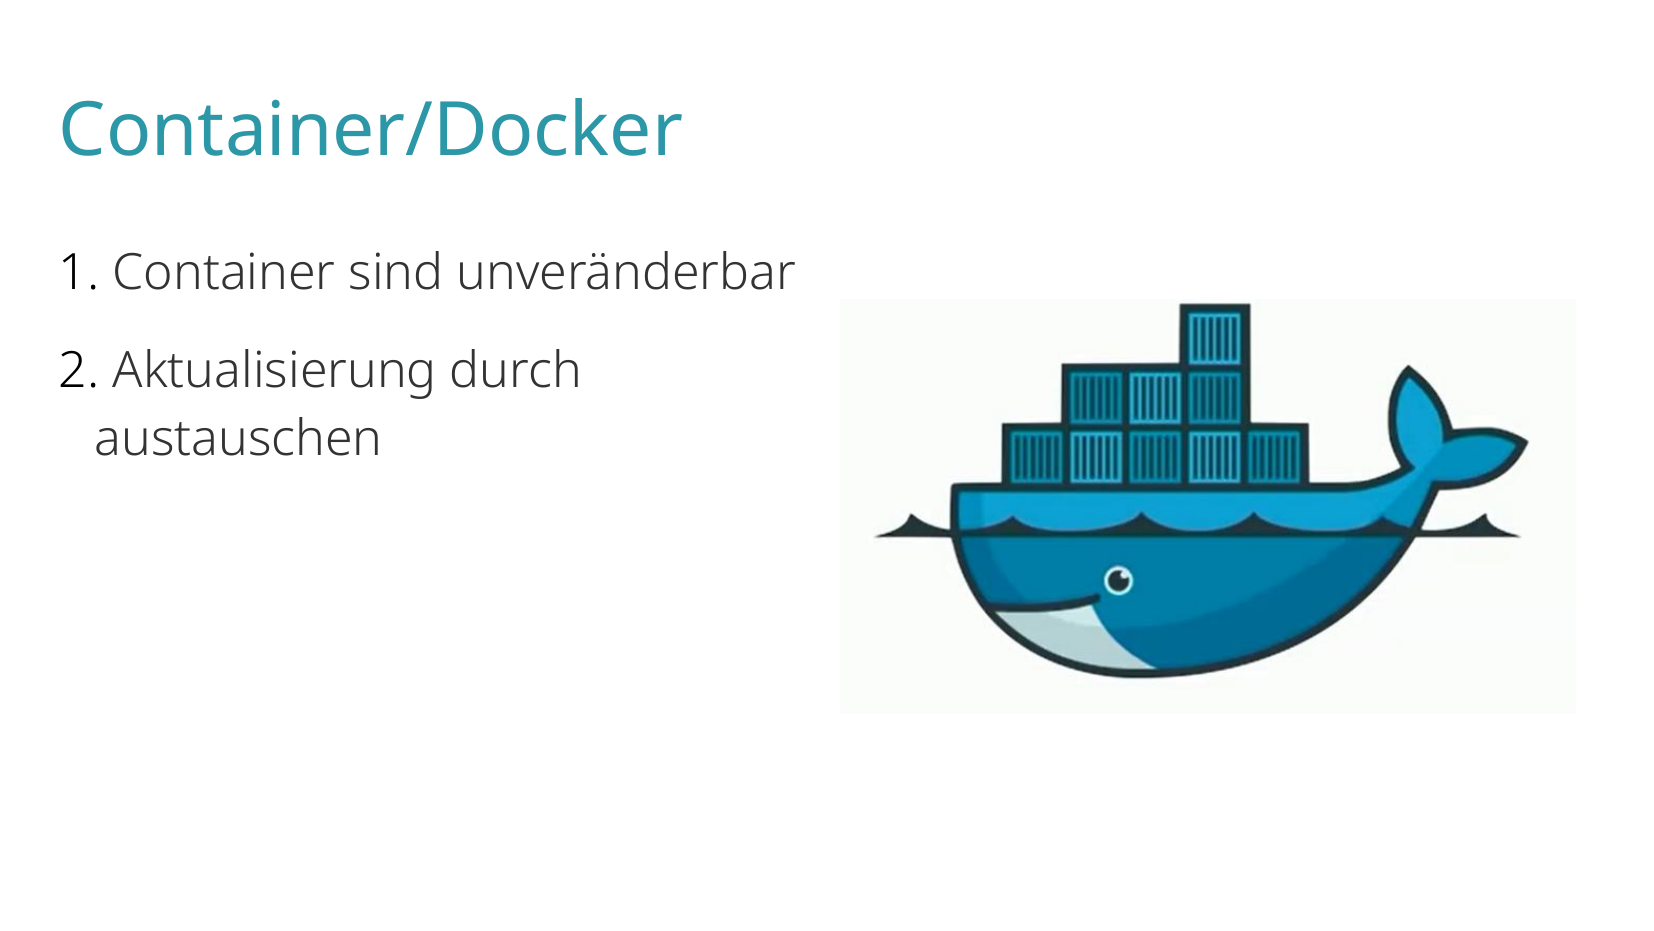

# Container/Docker
Container sind unveränderbar
Aktualisierung durch austauschen